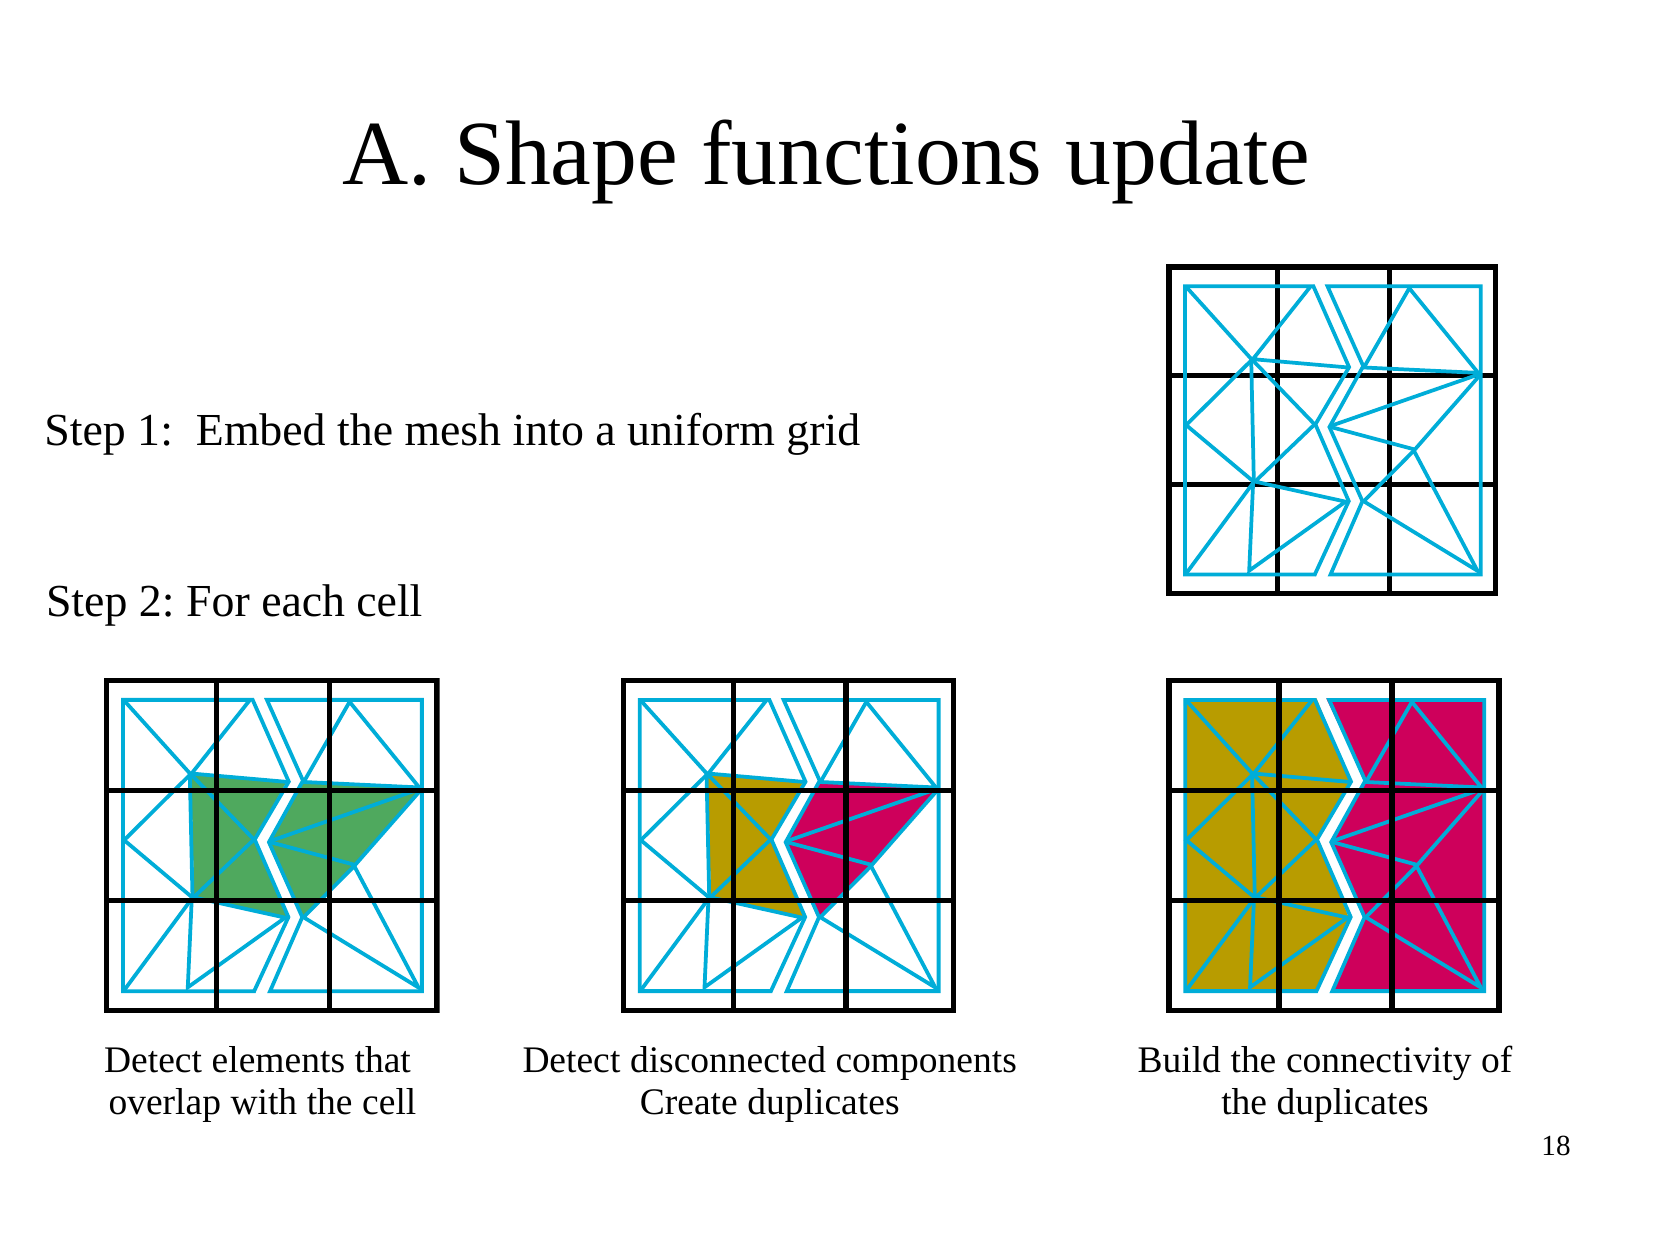

# A. Shape functions update
Step 1: Embed the mesh into a uniform grid
Step 2: For each cell
Detect elements that
overlap with the cell
Detect disconnected components
Create duplicates
Build the connectivity of
the duplicates
18